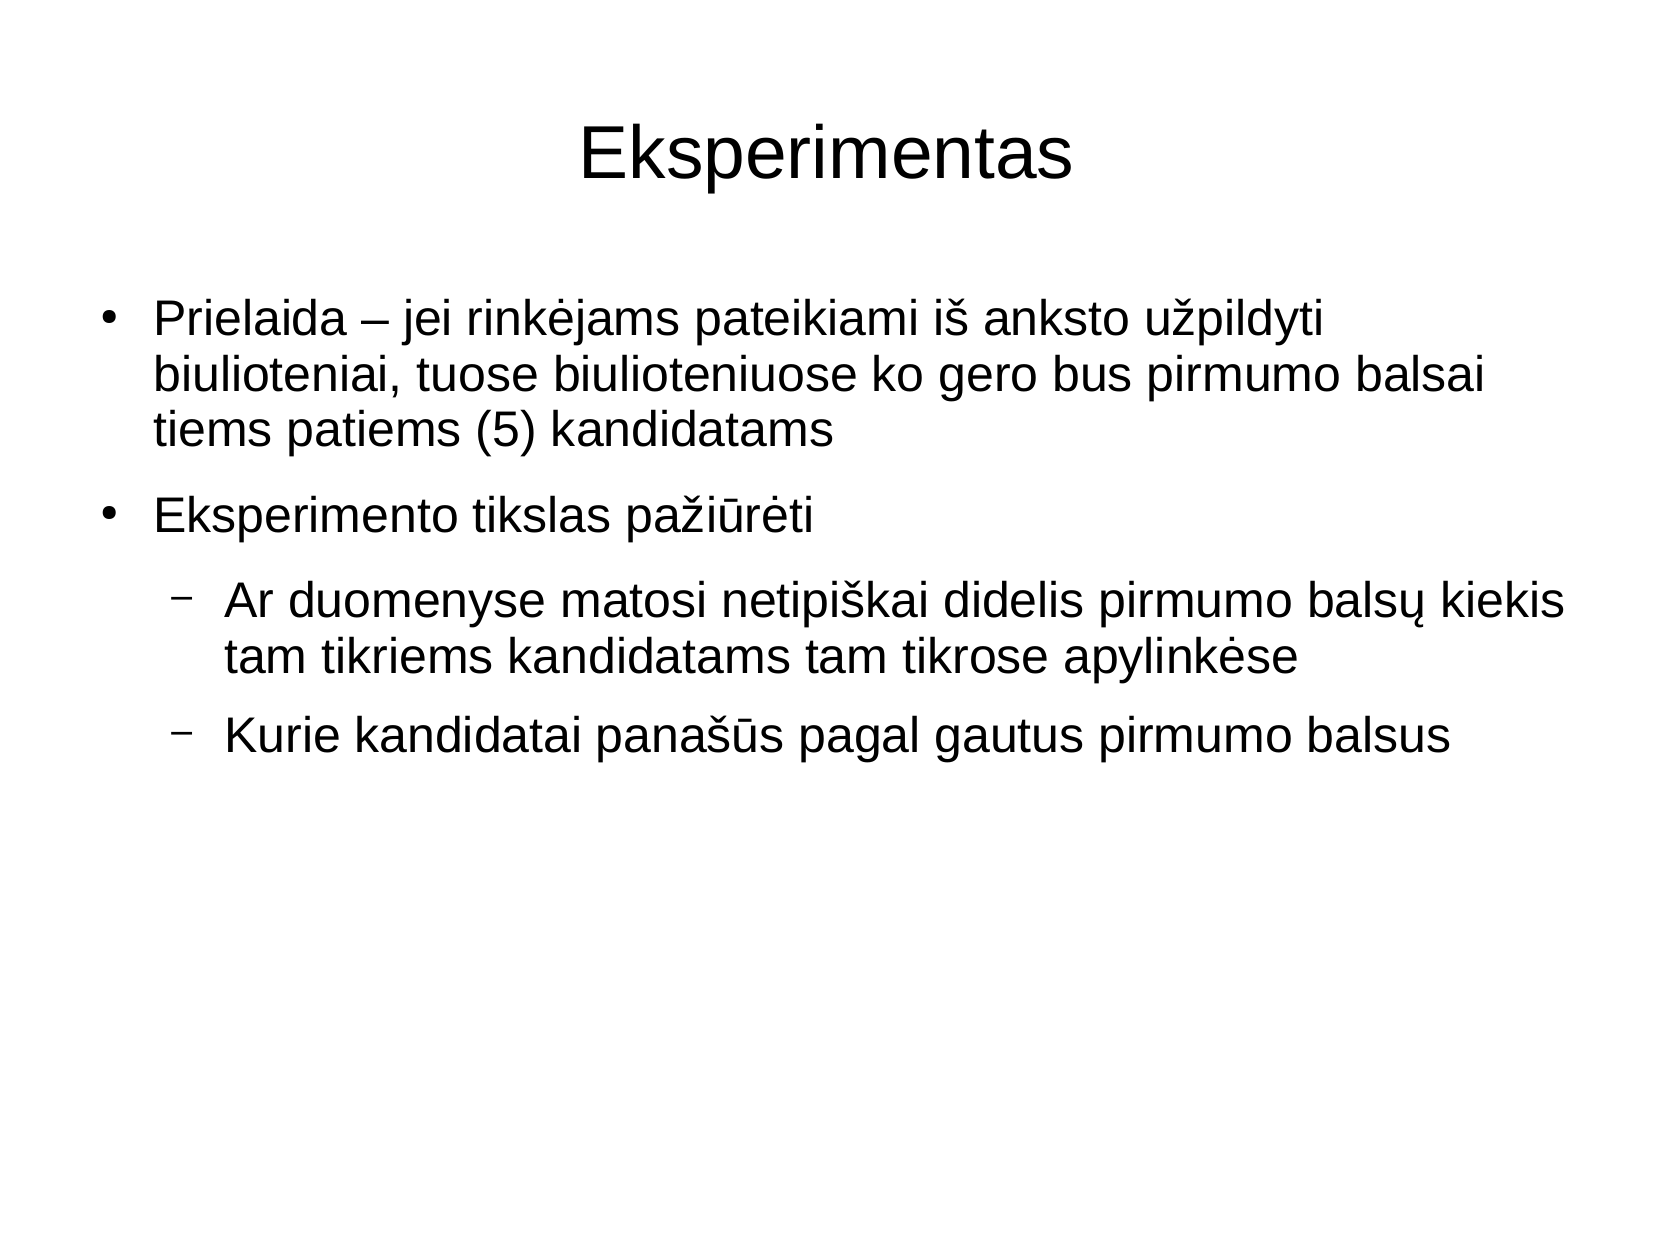

# Eksperimentas
Prielaida – jei rinkėjams pateikiami iš anksto užpildyti biulioteniai, tuose biulioteniuose ko gero bus pirmumo balsai tiems patiems (5) kandidatams
Eksperimento tikslas pažiūrėti
Ar duomenyse matosi netipiškai didelis pirmumo balsų kiekis tam tikriems kandidatams tam tikrose apylinkėse
Kurie kandidatai panašūs pagal gautus pirmumo balsus